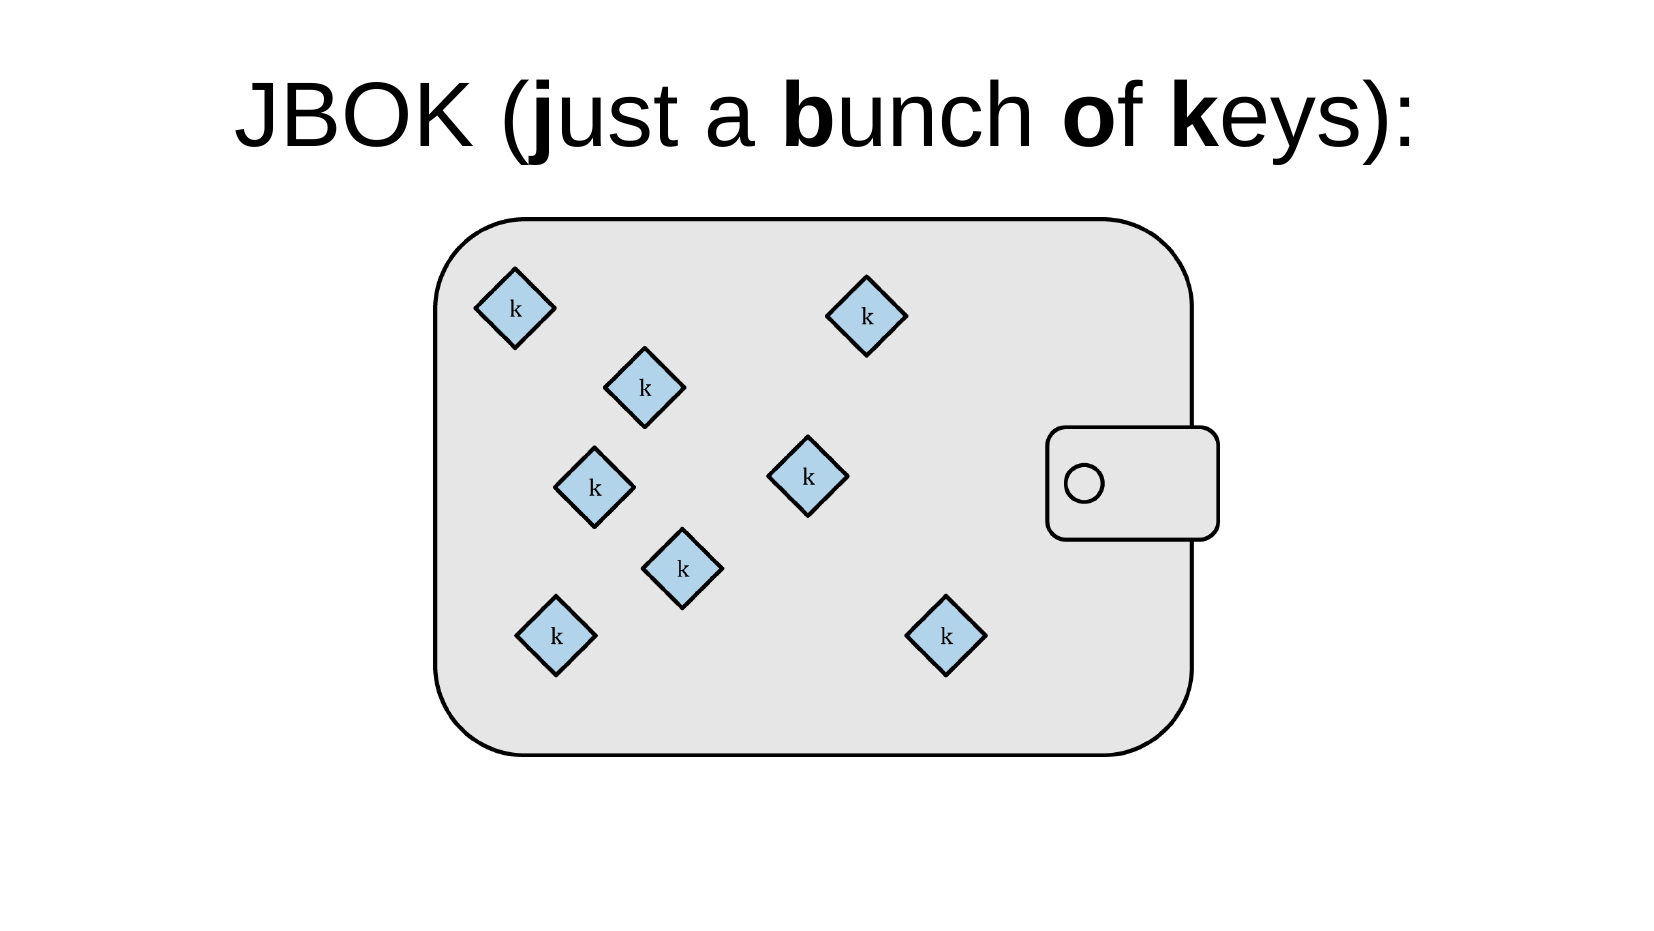

# JBOK (just a bunch of keys):